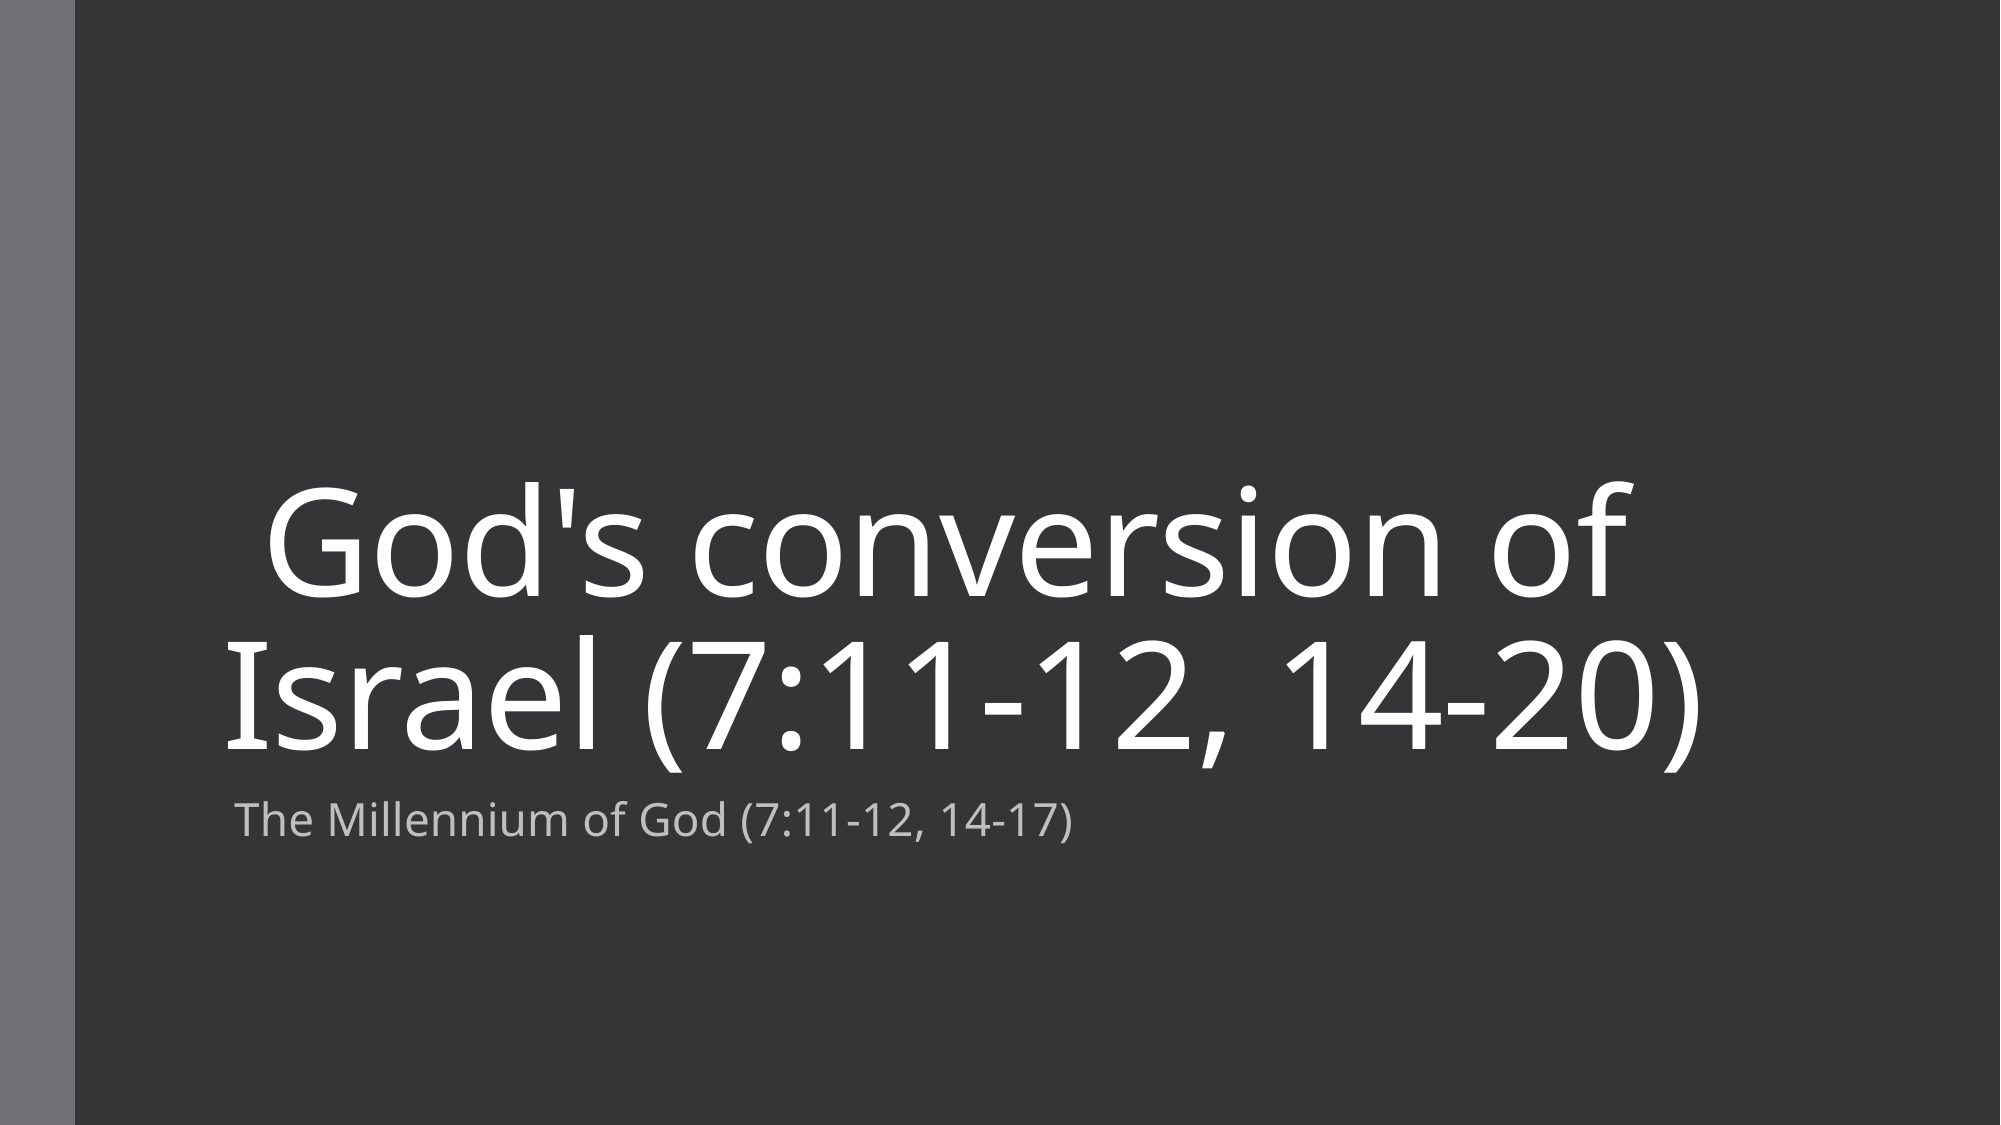

# God's conversion of Israel (7:11-12, 14-20)
 The Millennium of God (7:11-12, 14-17)